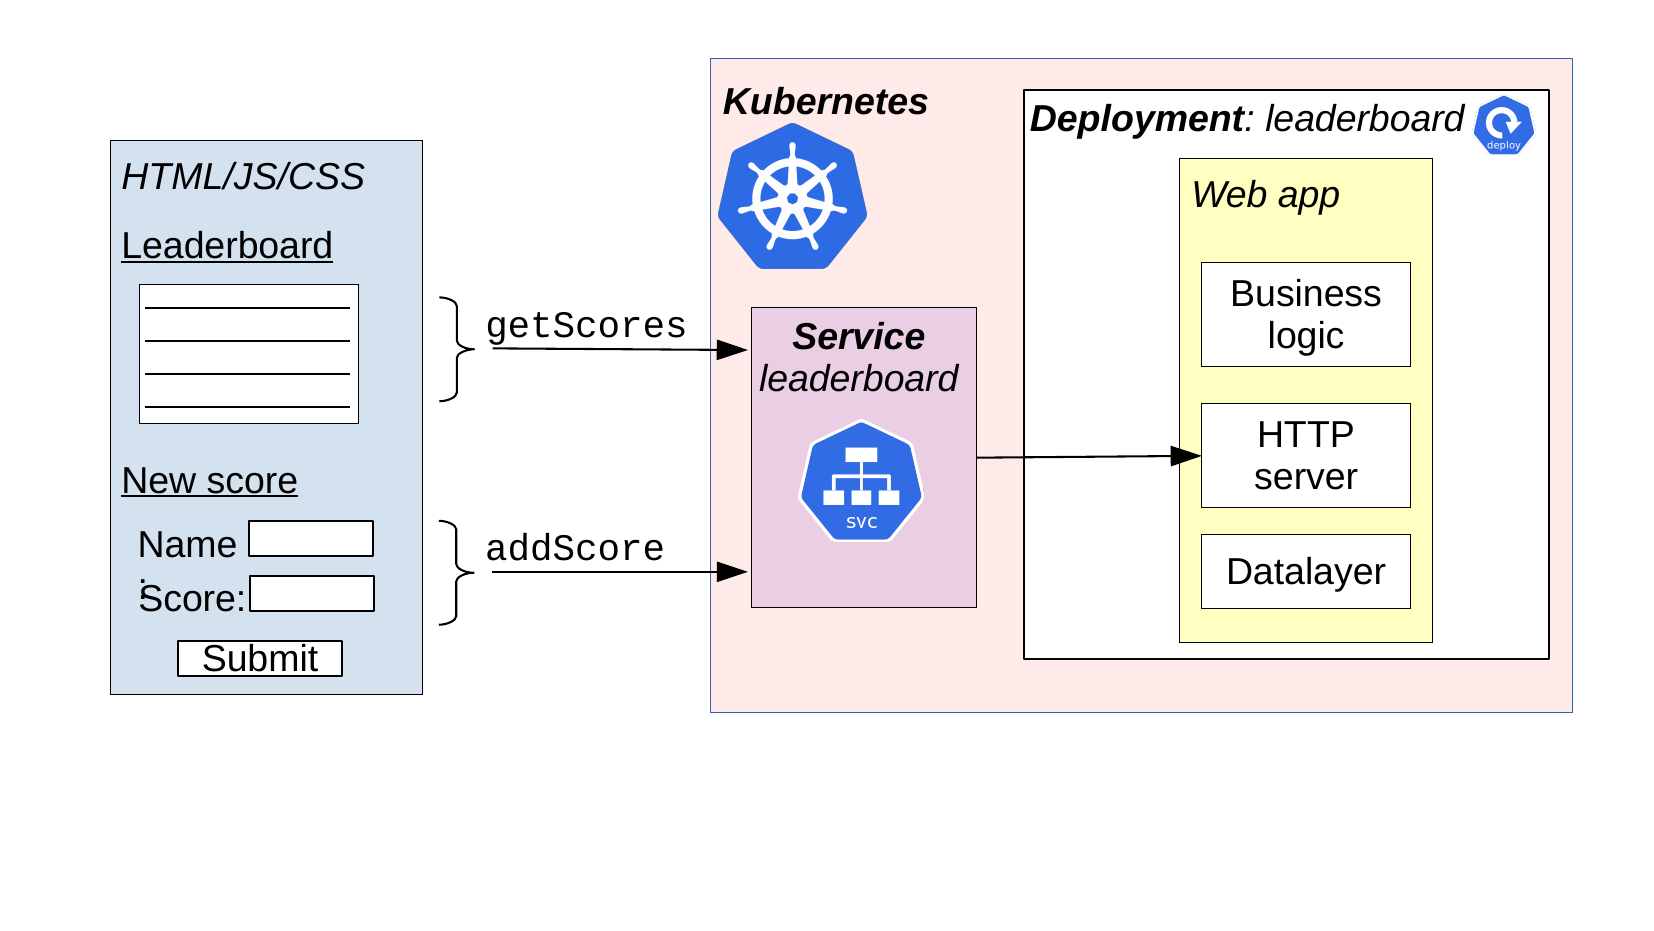

Kubernetes
Deployment: leaderboard
HTML/JS/CSS
Web app
Leaderboard
Business
logic
Service
leaderboard
getScores
HTTP
server
New score
Name:
Datalayer
Score:
addScore
Submit